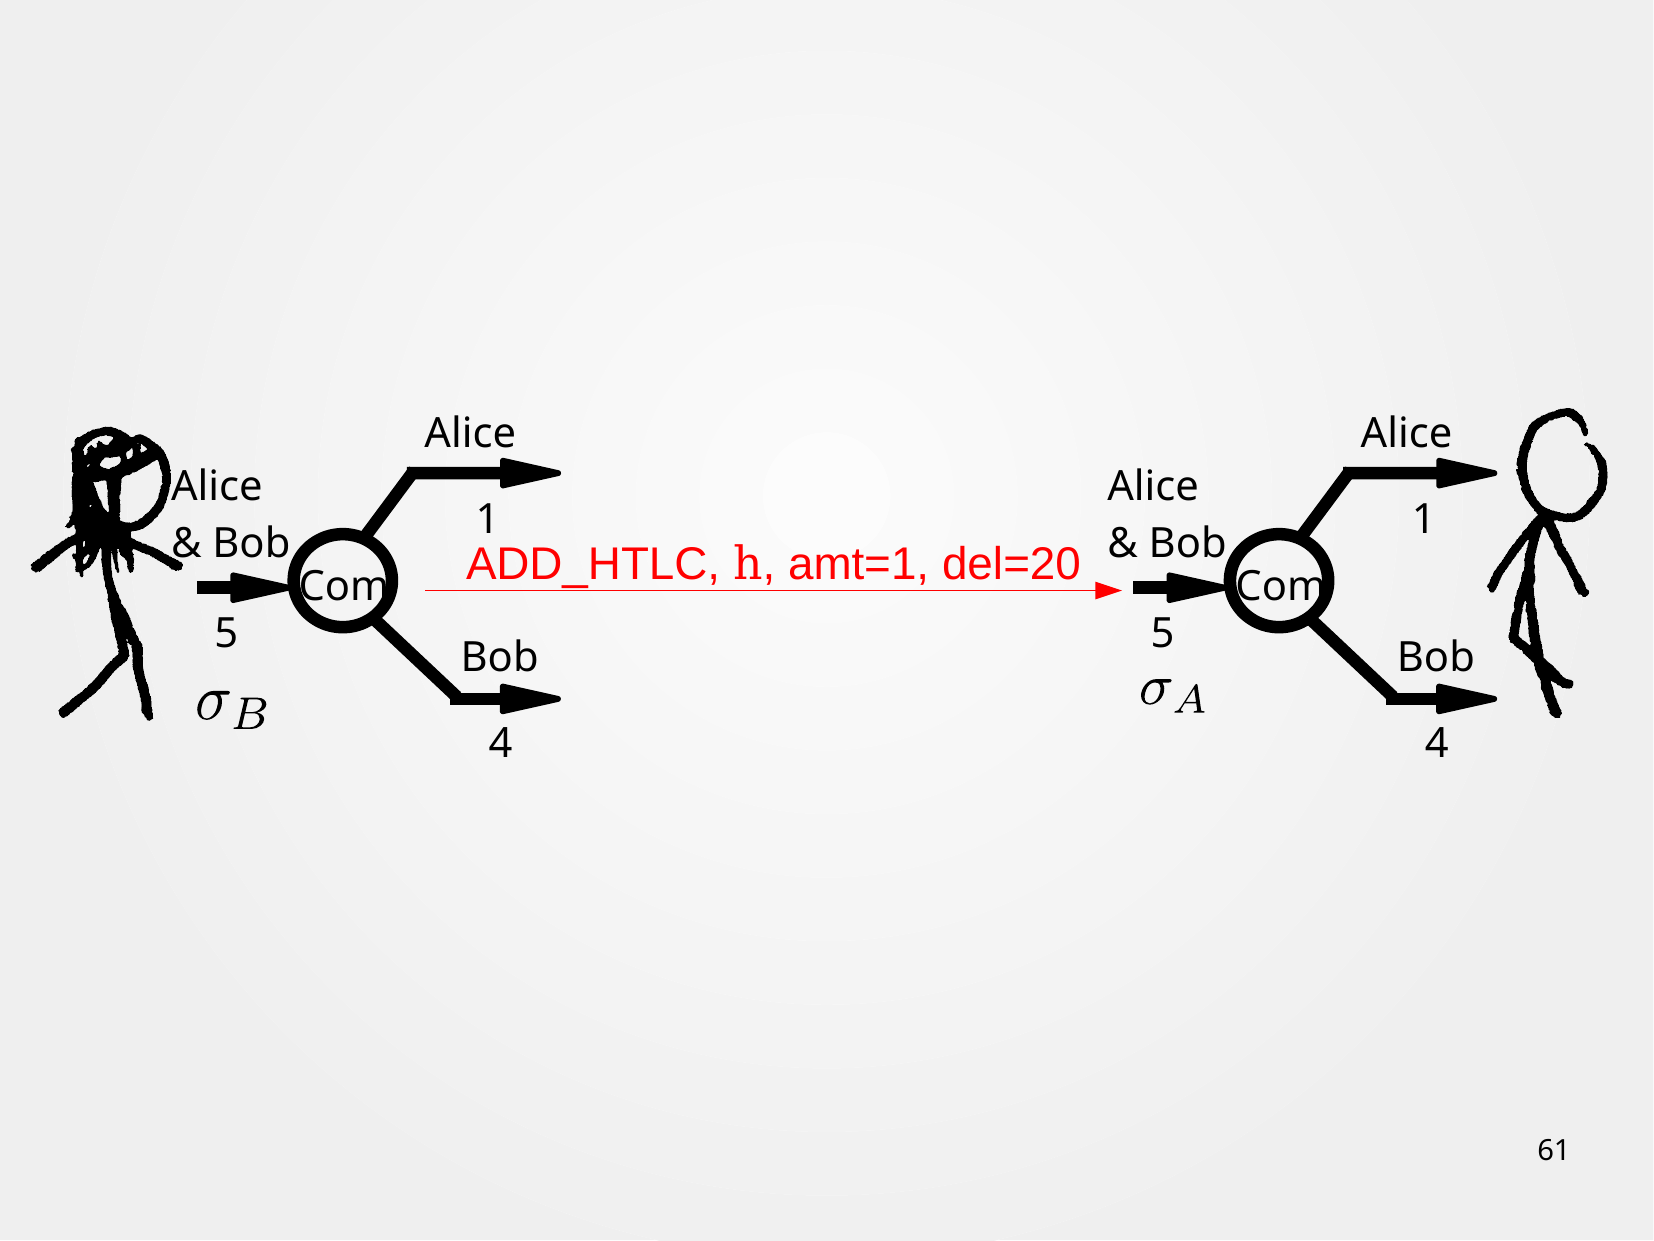

Alice
Alice
Alice
& Bob
Alice
& Bob
1
1
Com
Com
ADD_HTLC, h, amt=1, del=20
5
5
Bob
Bob
4
4
61